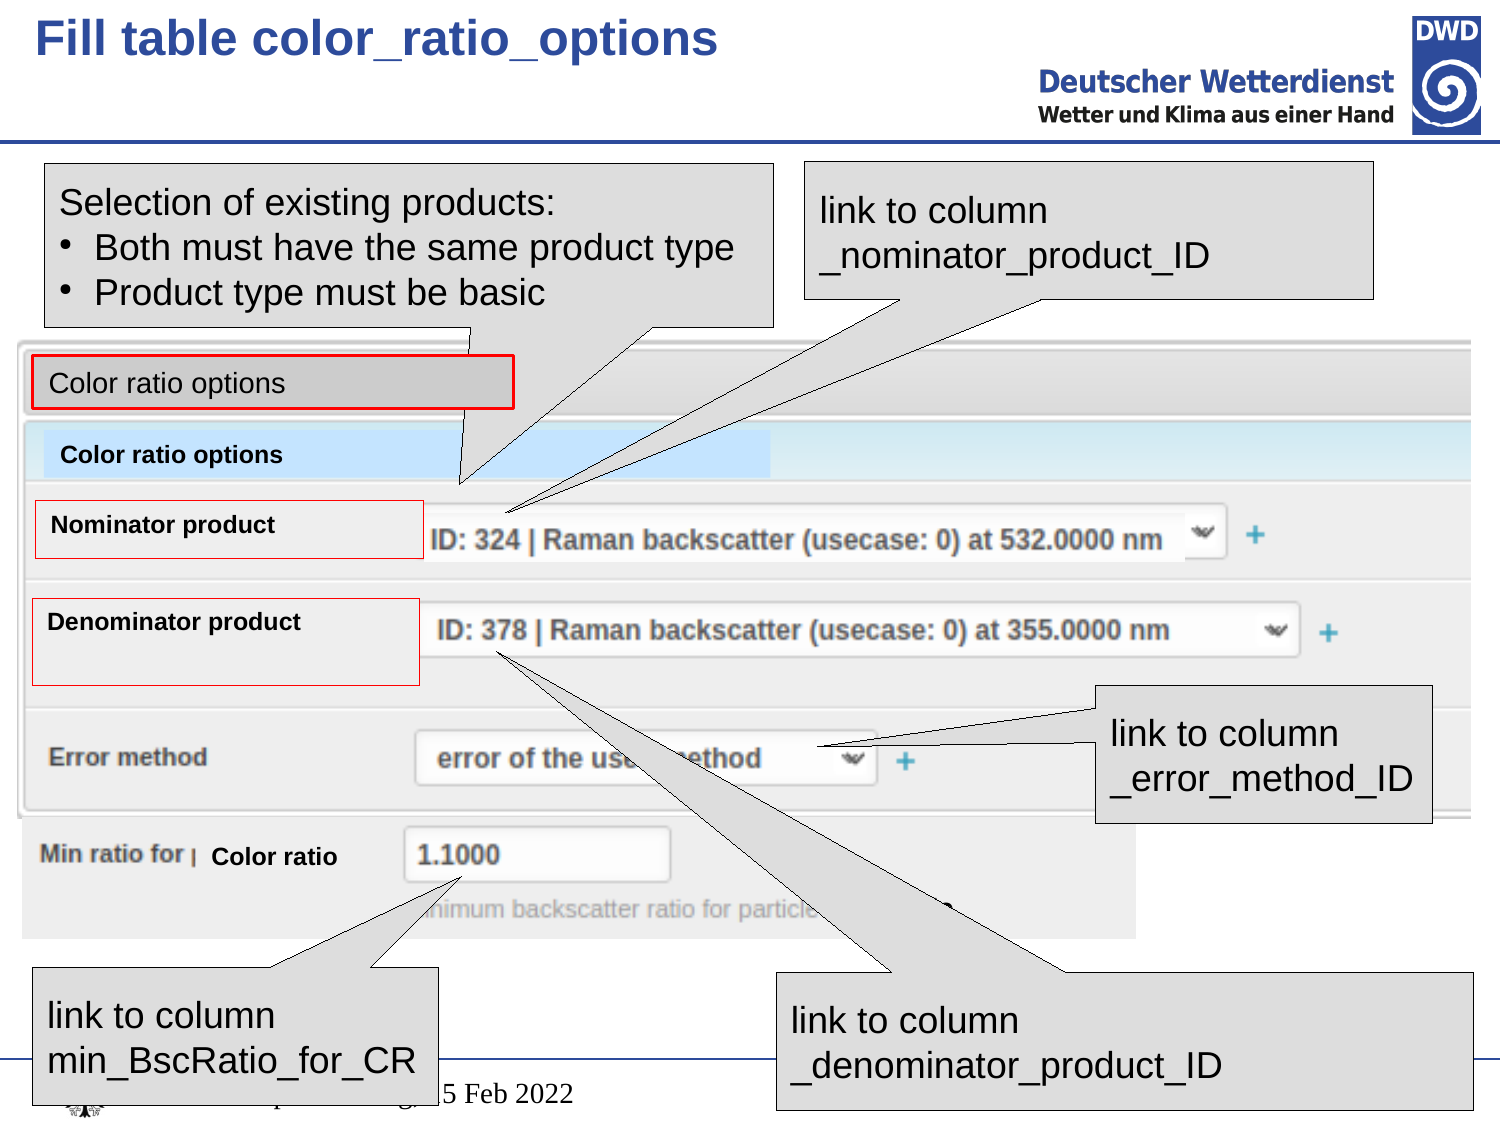

Fill table color_ratio_options
link to column
_nominator_product_ID
Selection of existing products:
Both must have the same product type
Product type must be basic
Color ratio options
Color ratio options
Nominator product
Denominator product
link to column
_error_method_ID
Color ratio
lidar ratio
link to column
min_BscRatio_for_CR
link to column
_denominator_product_ID